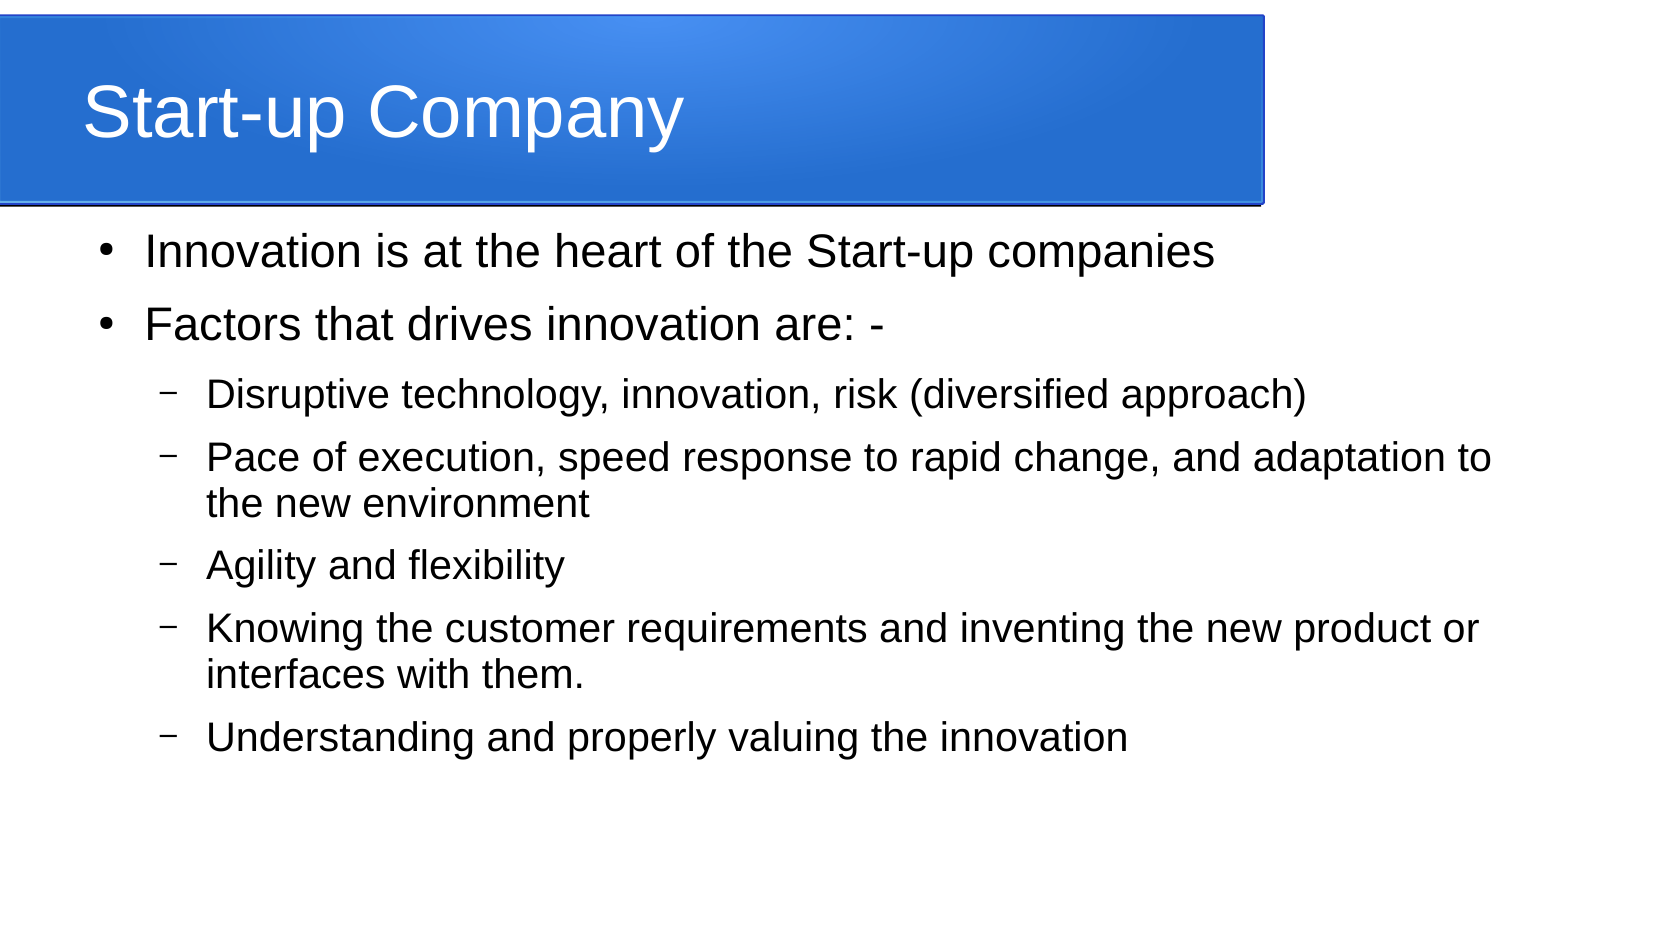

# Start-up Company
Innovation is at the heart of the Start-up companies
Factors that drives innovation are: -
Disruptive technology, innovation, risk (diversified approach)
Pace of execution, speed response to rapid change, and adaptation to the new environment
Agility and flexibility
Knowing the customer requirements and inventing the new product or interfaces with them.
Understanding and properly valuing the innovation